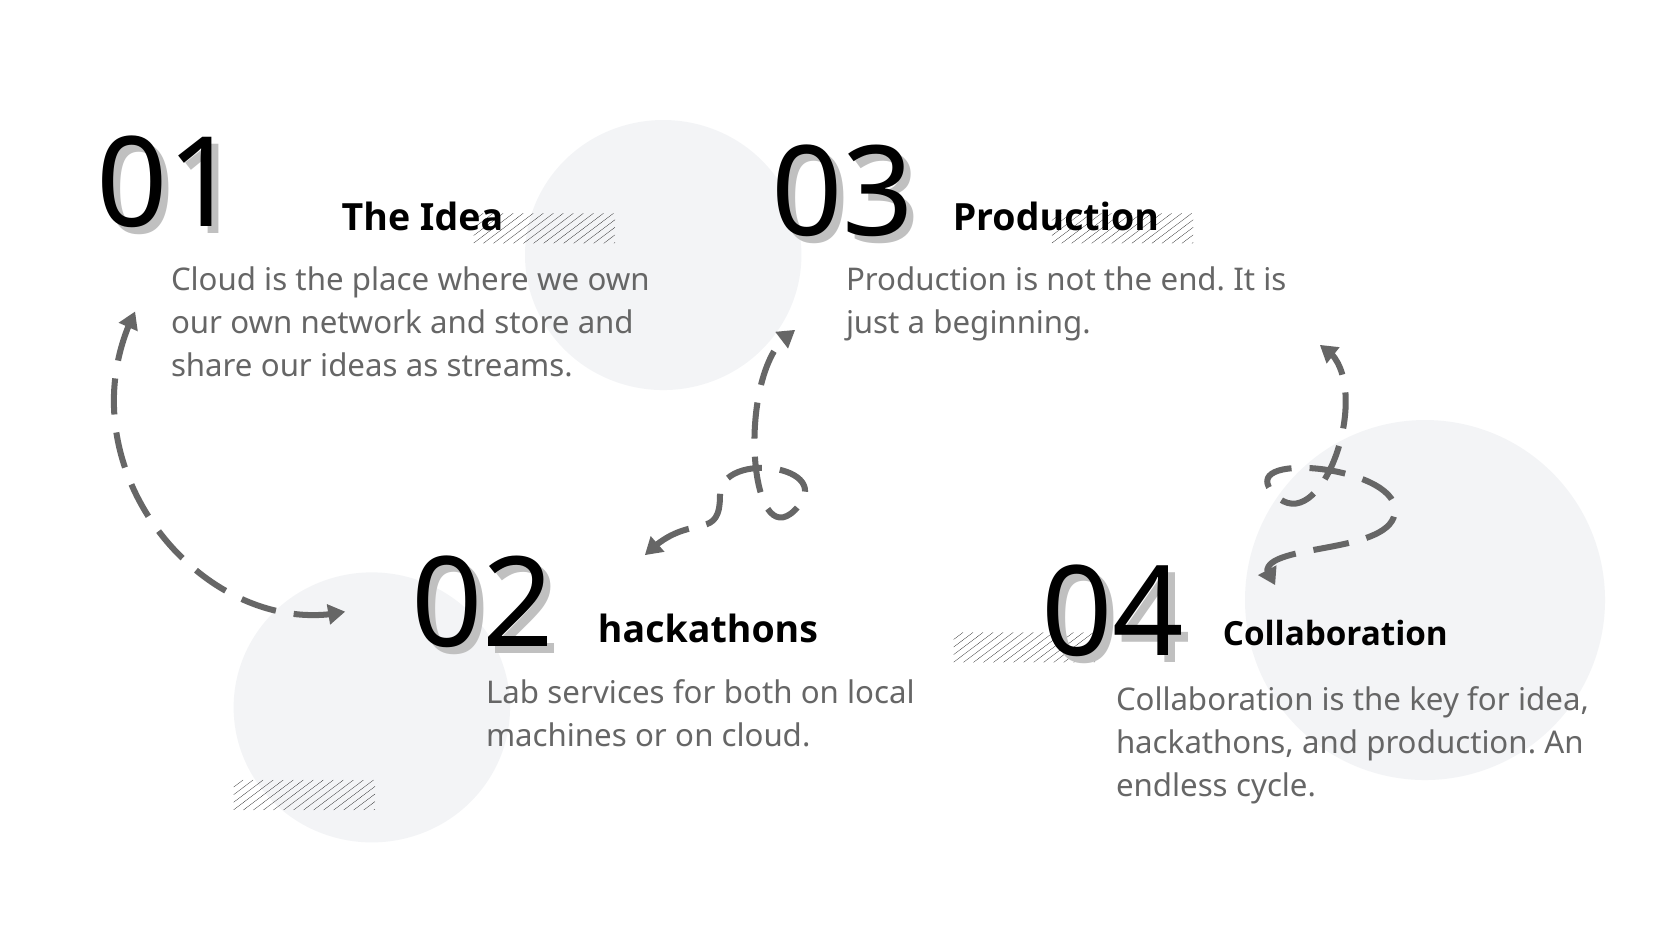

01
03
The Idea
Production
Cloud is the place where we own our own network and store and share our ideas as streams.
Production is not the end. It is just a beginning.
02
04
hackathons
Collaboration
Lab services for both on local machines or on cloud.
Collaboration is the key for idea, hackathons, and production. An endless cycle.